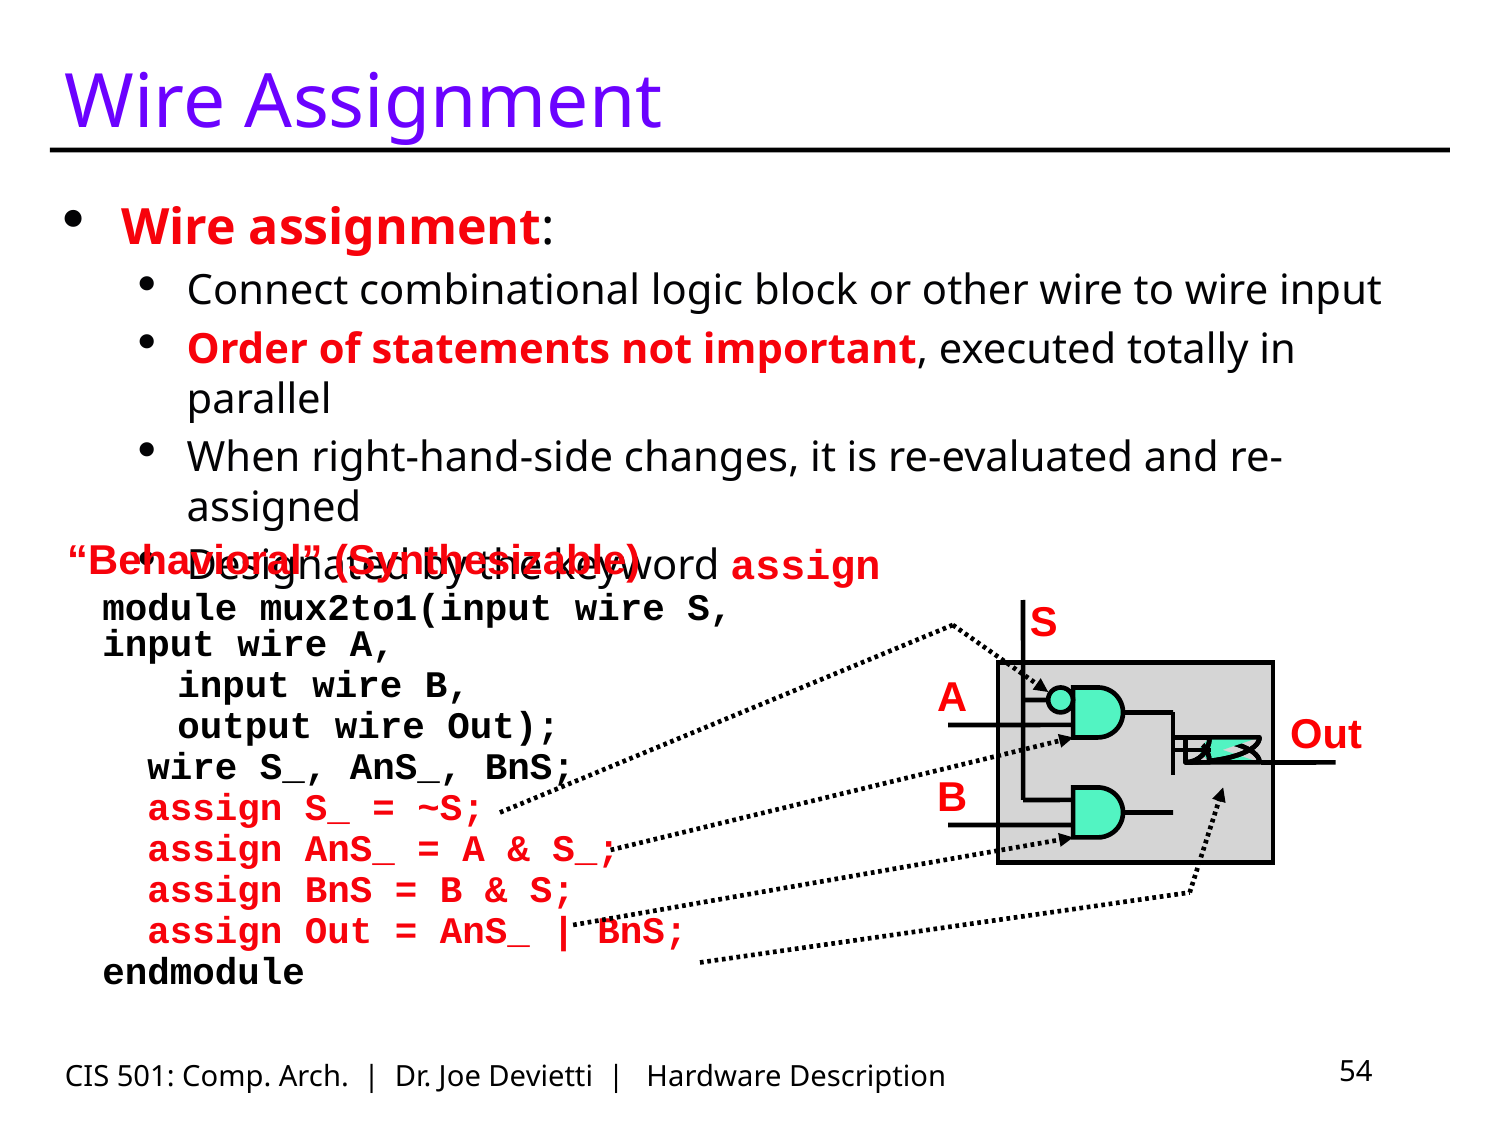

Wire Assignment
Wire assignment:
Connect combinational logic block or other wire to wire input
Order of statements not important, executed totally in parallel
When right-hand-side changes, it is re-evaluated and re-assigned
Designated by the keyword assign
“Behavioral” (Synthesizable)
module mux2to1(input wire S, 	input wire A,
	input wire B,
	output wire Out);
 wire S_, AnS_, BnS;
 assign S_ = ~S;
 assign AnS_ = A & S_;
 assign BnS = B & S;
 assign Out = AnS_ | BnS;
endmodule
S
A
Out
B
CIS 501: Comp. Arch. | Dr. Joe Devietti | Hardware Description